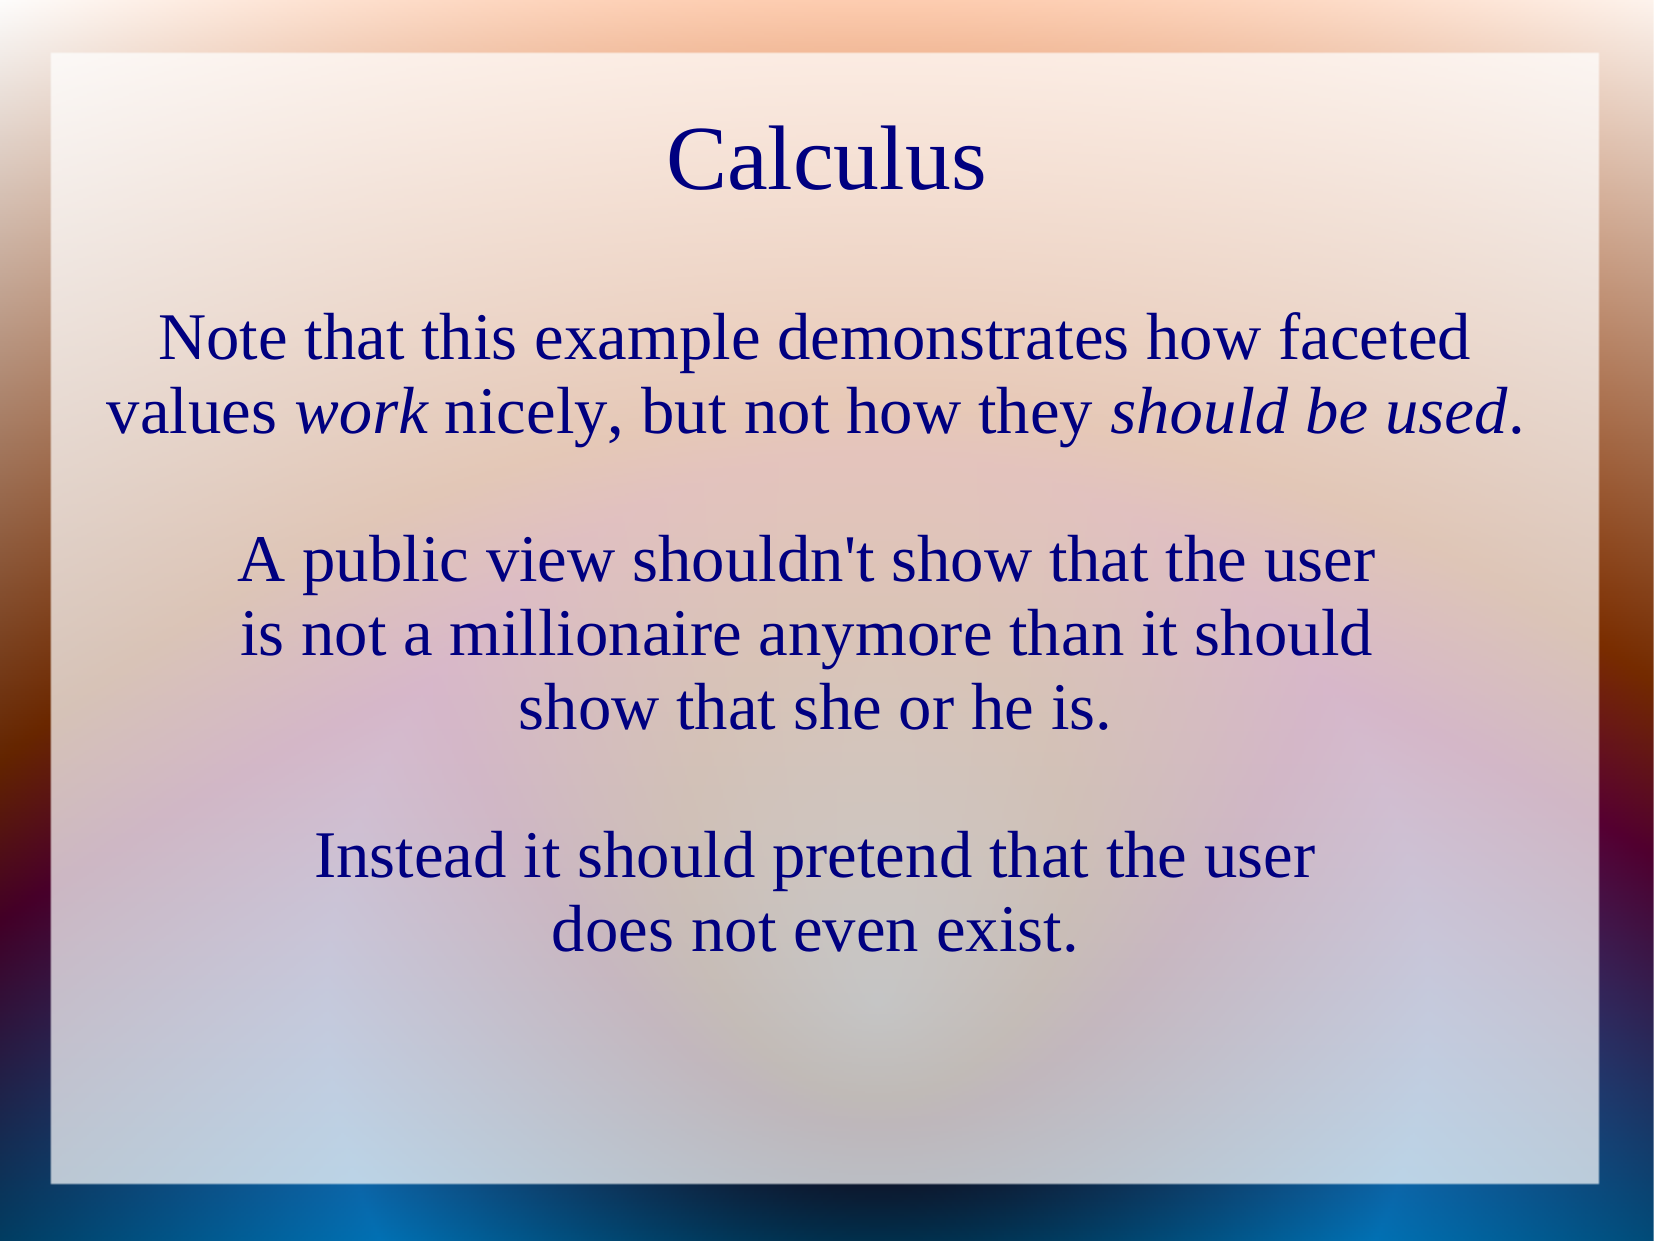

# Calculus
Note that this example demonstrates how faceted values work nicely, but not how they should be used.
A public view shouldn't show that the user
is not a millionaire anymore than it should
show that she or he is.
Instead it should pretend that the user
does not even exist.